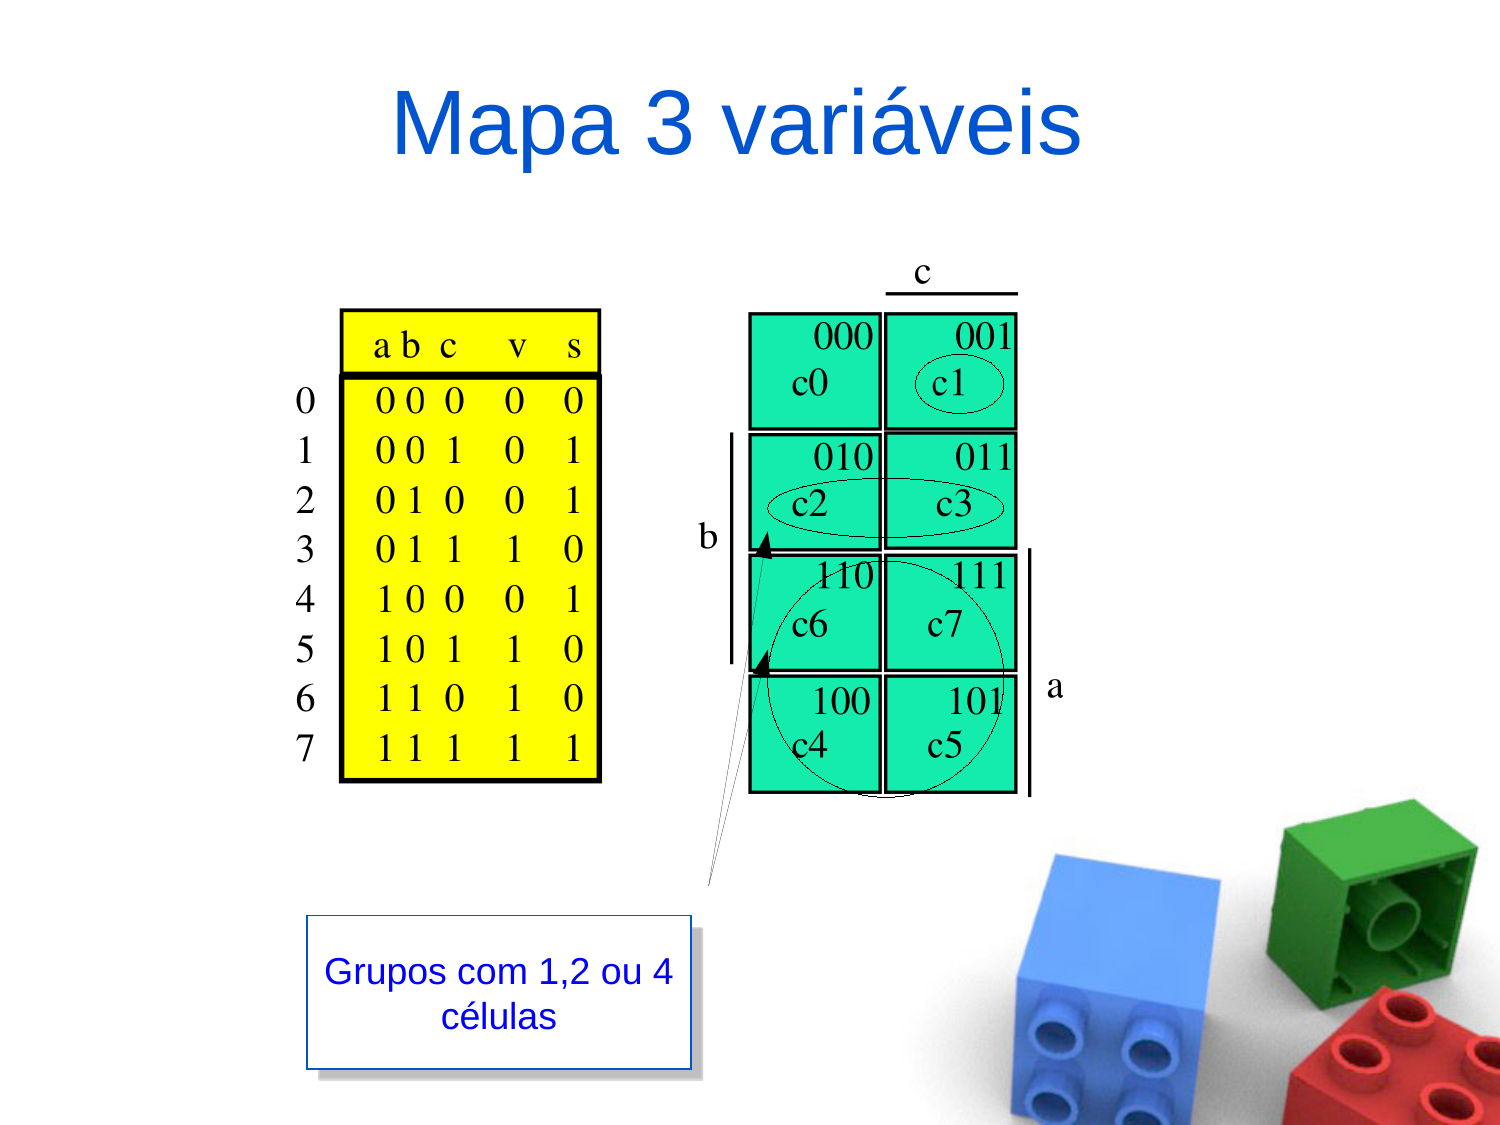

# Mapa 3 variáveis
Grupos com 1,2 ou 4
células